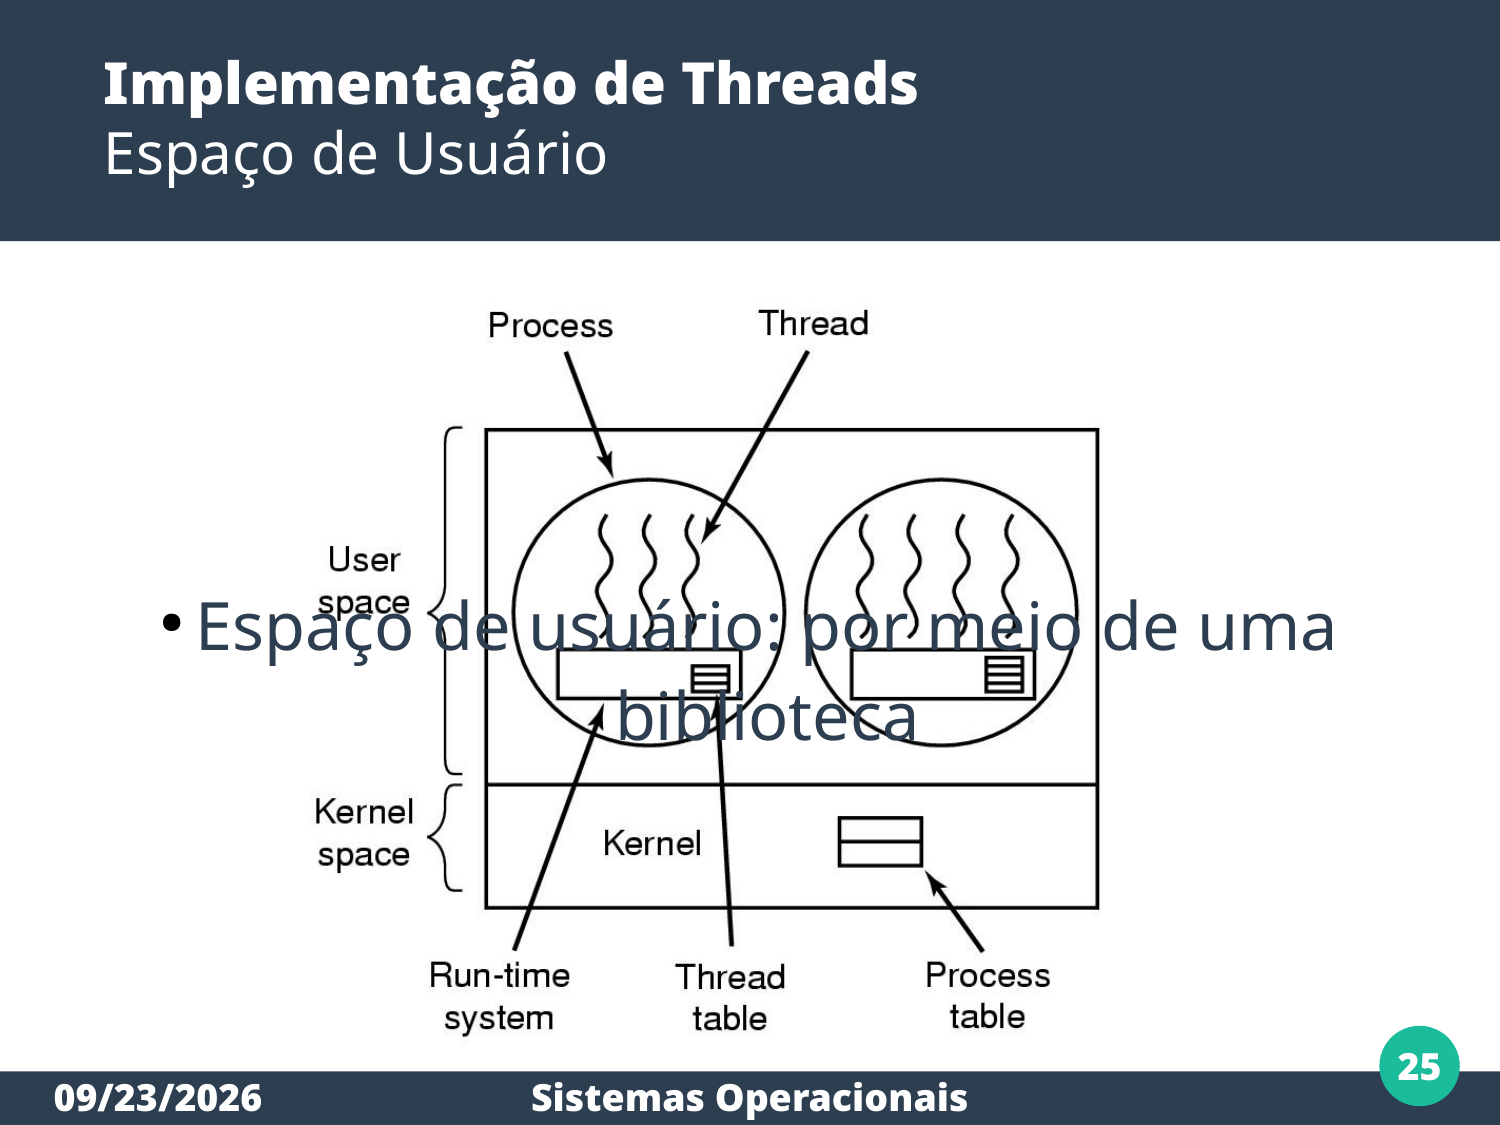

# Implementação de Threads Espaço de Usuário
Espaço de usuário: por meio de uma biblioteca
25
Sistemas Operacionais